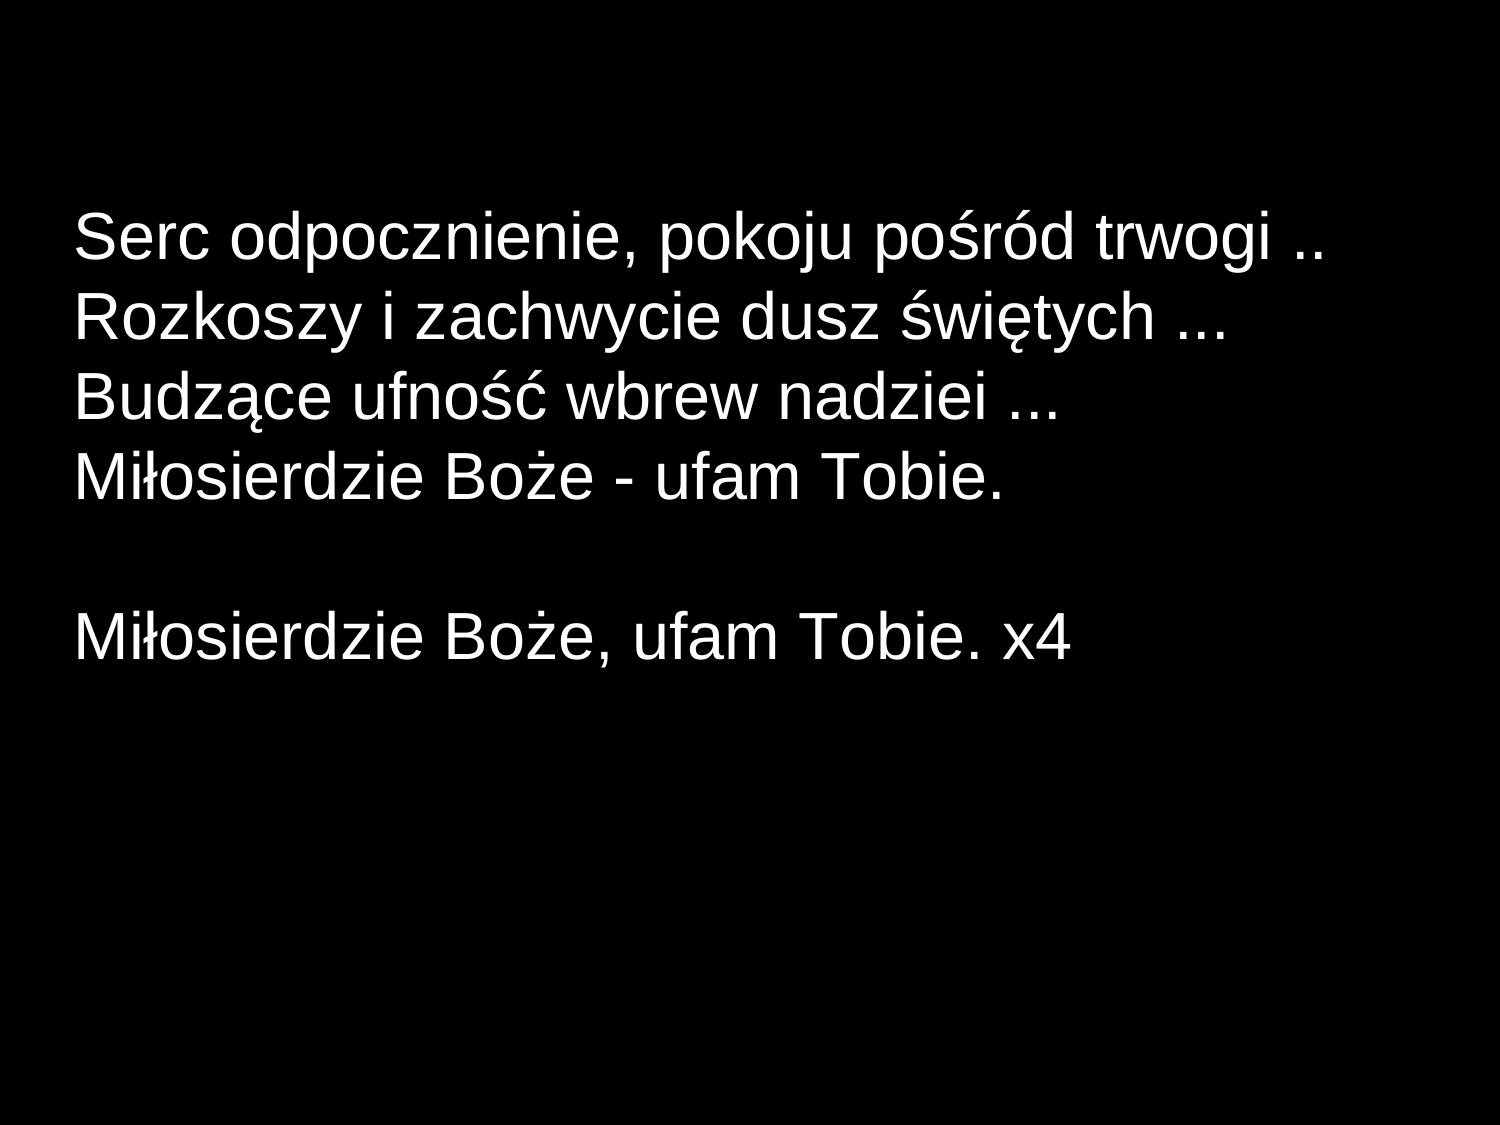

Serc odpocznienie, pokoju pośród trwogi ..
Rozkoszy i zachwycie dusz świętych ...
Budzące ufność wbrew nadziei ...
Miłosierdzie Boże - ufam Tobie.
Miłosierdzie Boże, ufam Tobie. x4